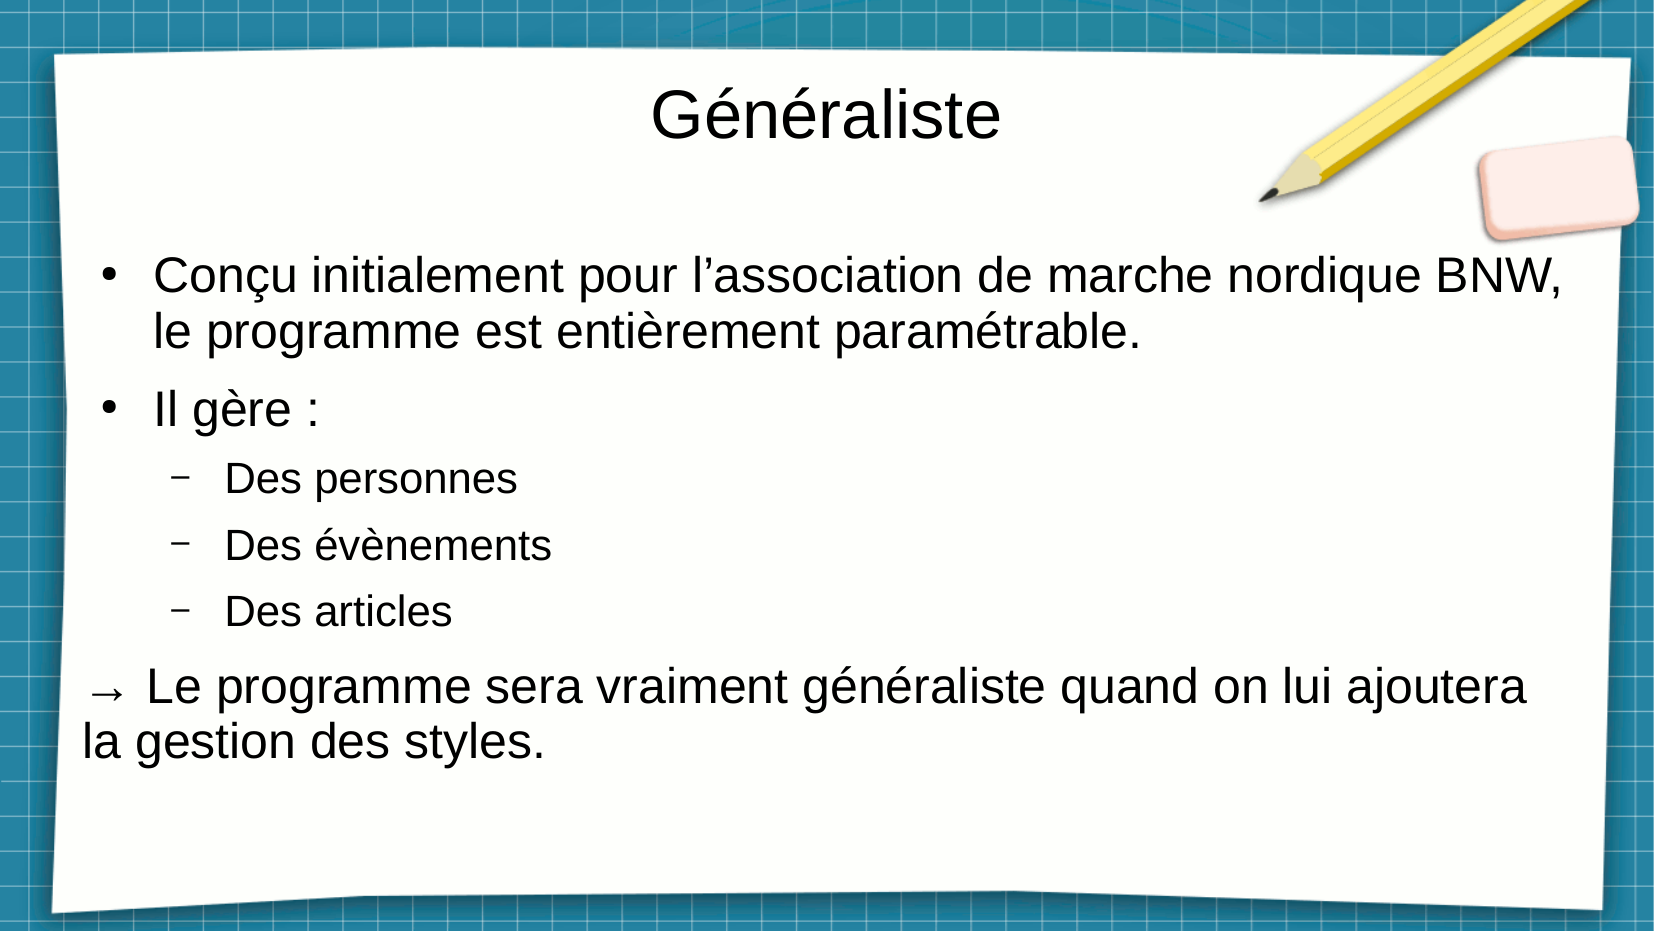

# Généraliste
Conçu initialement pour l’association de marche nordique BNW, le programme est entièrement paramétrable.
Il gère :
Des personnes
Des évènements
Des articles
→ Le programme sera vraiment généraliste quand on lui ajoutera la gestion des styles.